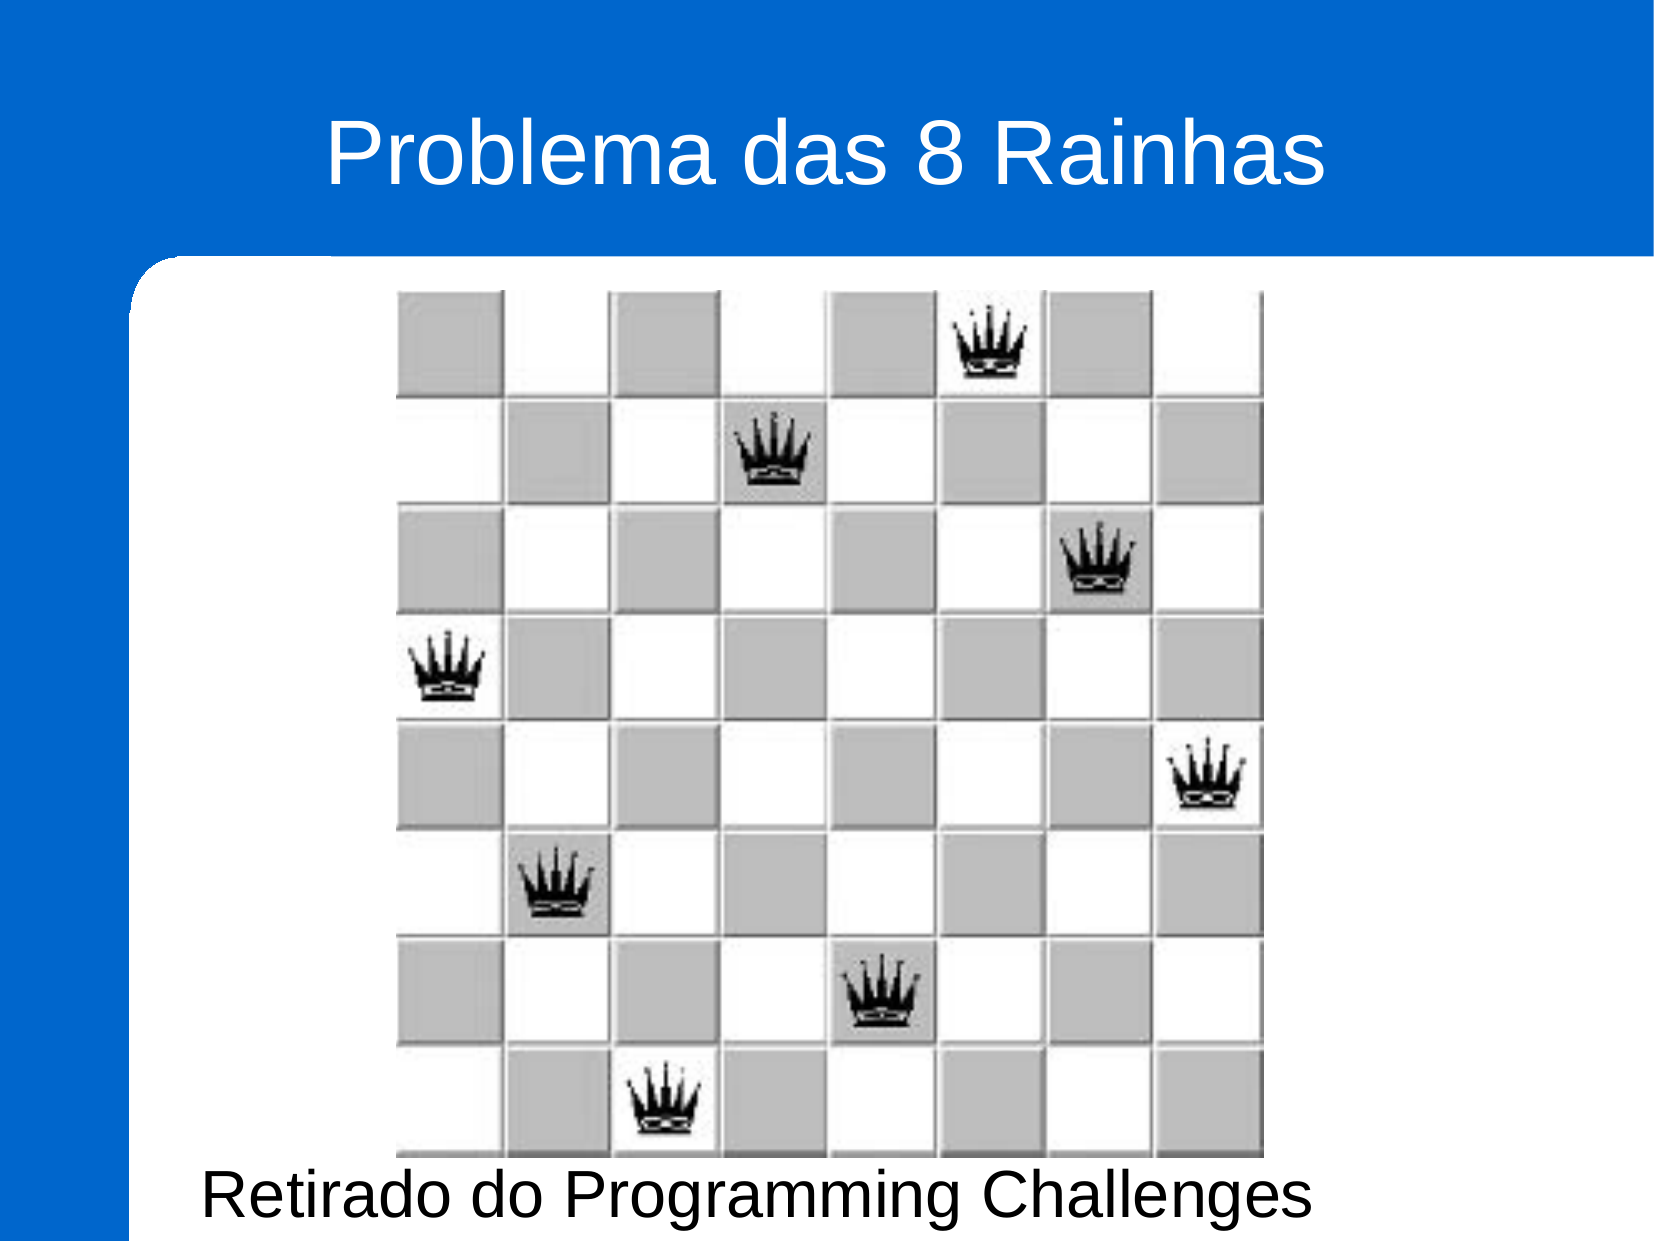

# Problema das 8 Rainhas
Retirado do Programming Challenges